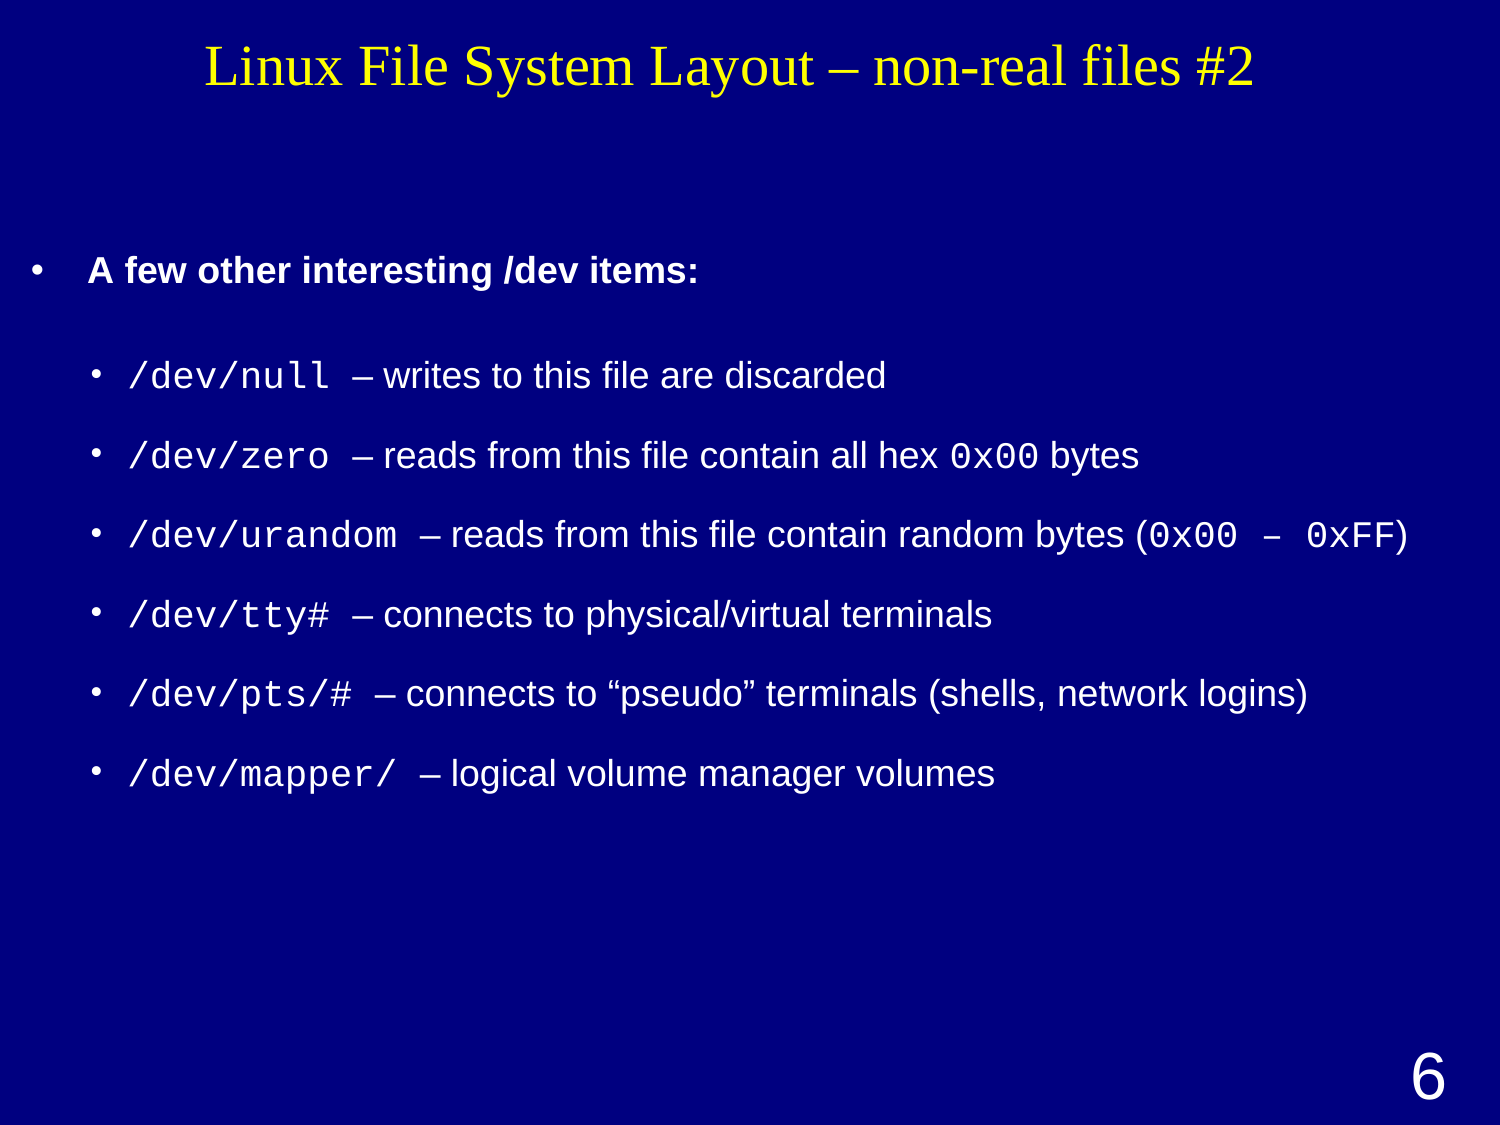

# Linux File System Layout – non-real files #2
A few other interesting /dev items:
/dev/null – writes to this file are discarded
/dev/zero – reads from this file contain all hex 0x00 bytes
/dev/urandom – reads from this file contain random bytes (0x00 – 0xFF)
/dev/tty# – connects to physical/virtual terminals
/dev/pts/# – connects to “pseudo” terminals (shells, network logins)
/dev/mapper/ – logical volume manager volumes